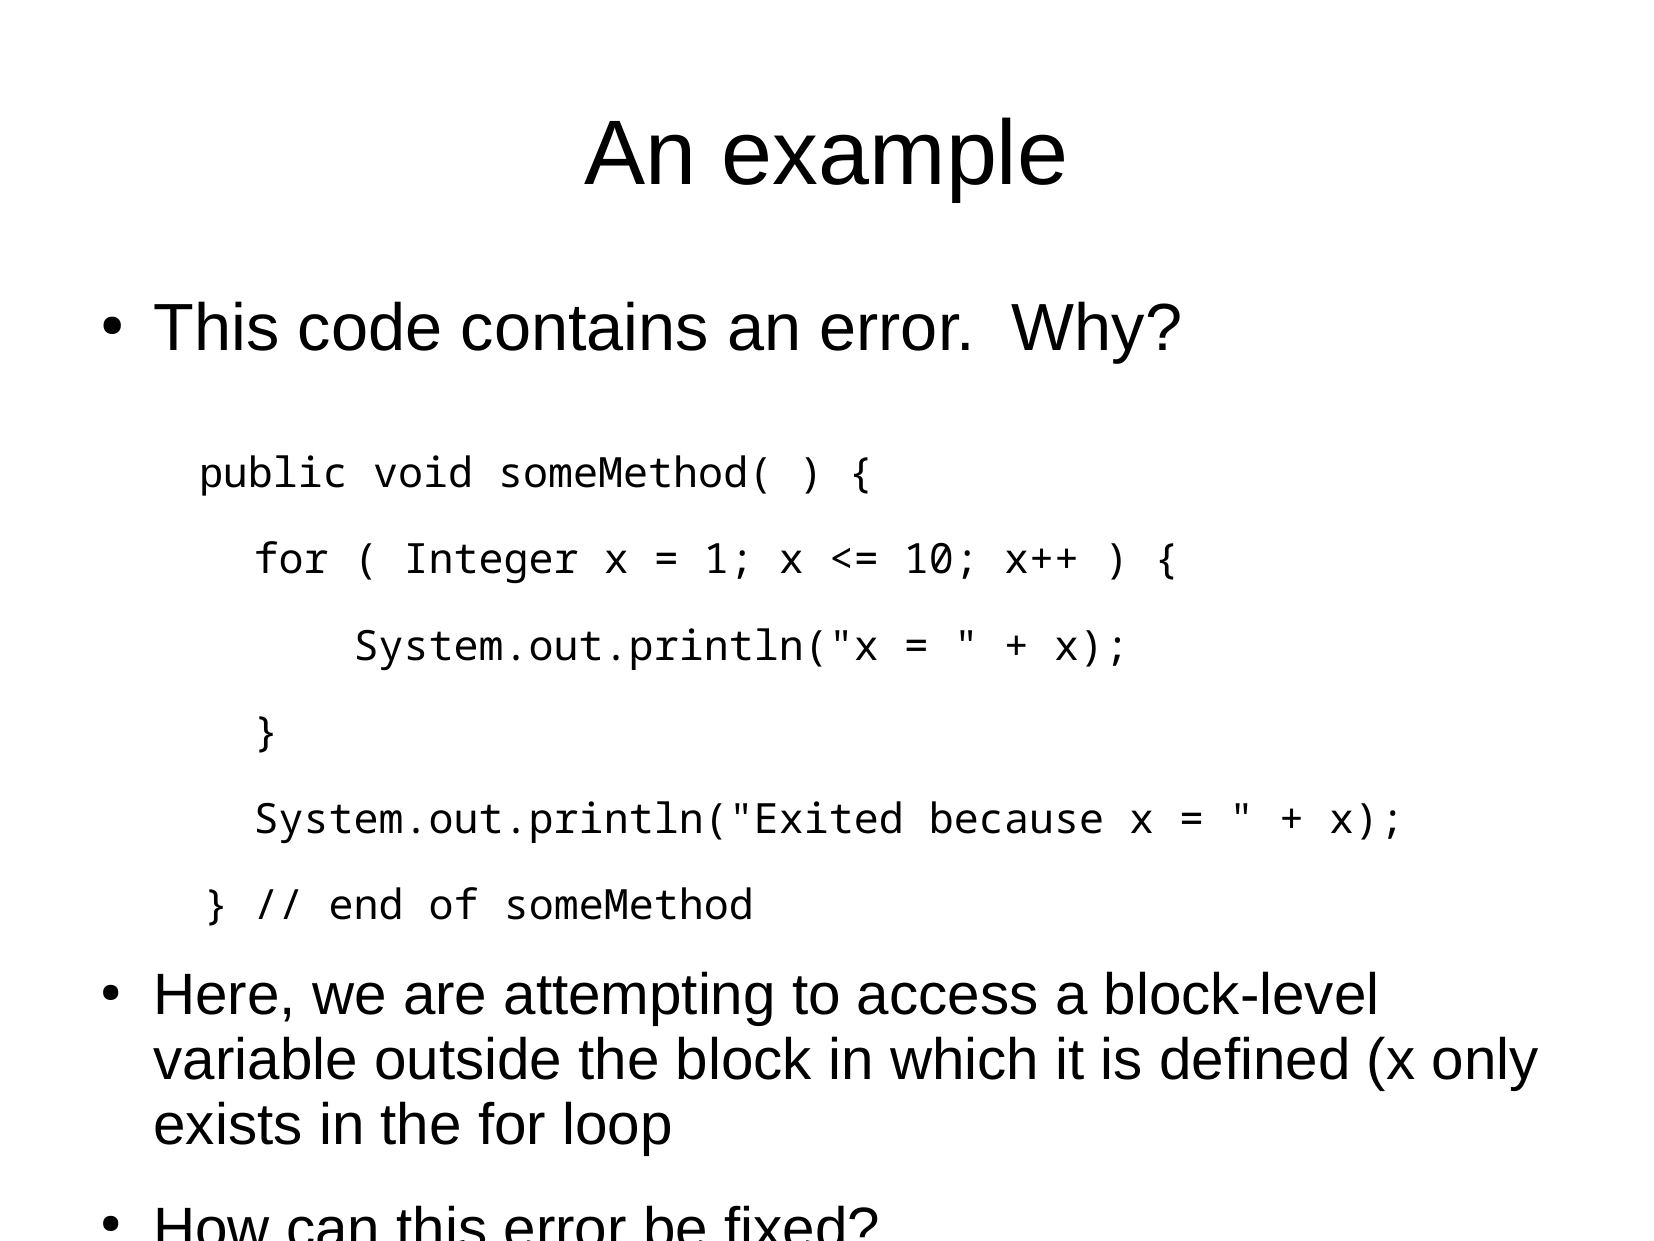

# An example
This code contains an error. Why?
 public void someMethod( ) {
 for ( Integer x = 1; x <= 10; x++ ) {
 System.out.println("x = " + x);
 }
 System.out.println("Exited because x = " + x);
 } // end of someMethod
Here, we are attempting to access a block-level variable outside the block in which it is defined (x only exists in the for loop
How can this error be fixed?